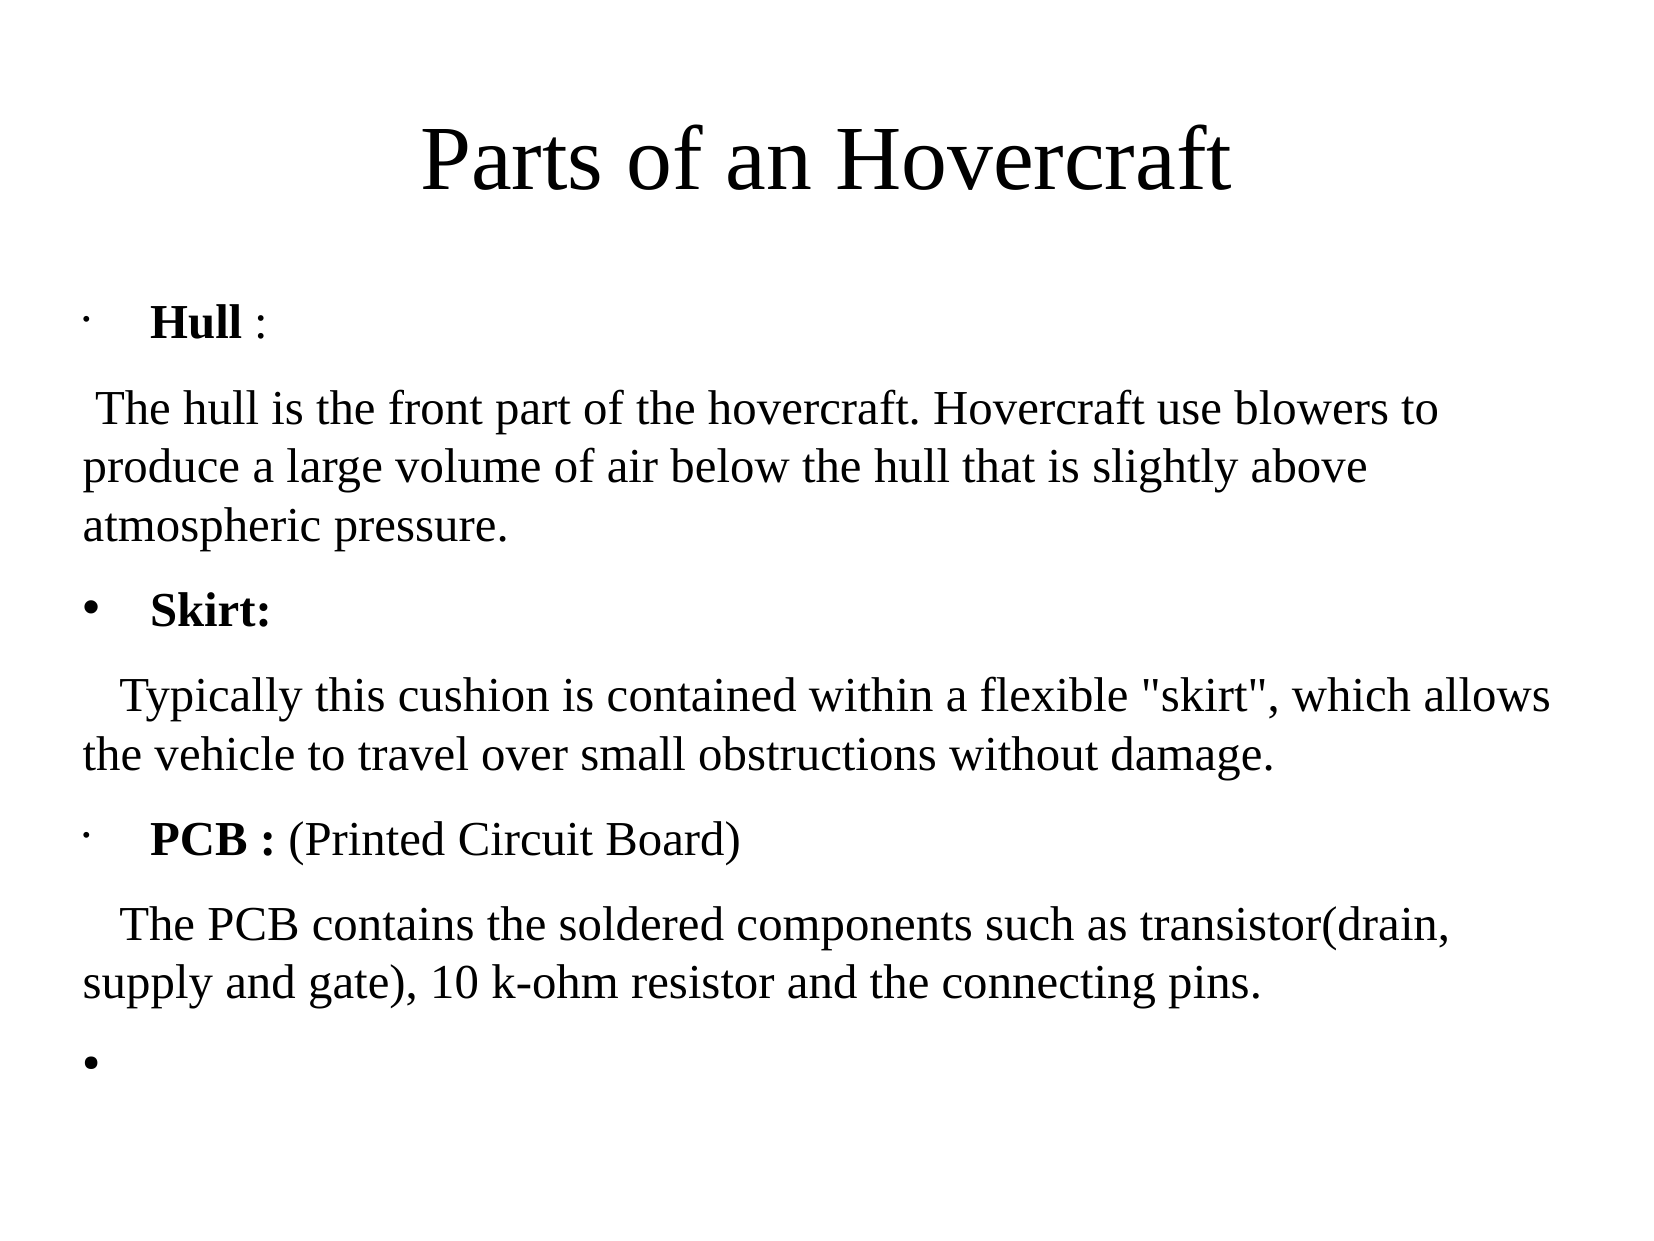

# Parts of an Hovercraft
Hull :
 The hull is the front part of the hovercraft. Hovercraft use blowers to produce a large volume of air below the hull that is slightly above atmospheric pressure.
Skirt:
 Typically this cushion is contained within a flexible "skirt", which allows the vehicle to travel over small obstructions without damage.
PCB : (Printed Circuit Board)
 The PCB contains the soldered components such as transistor(drain, supply and gate), 10 k-ohm resistor and the connecting pins.